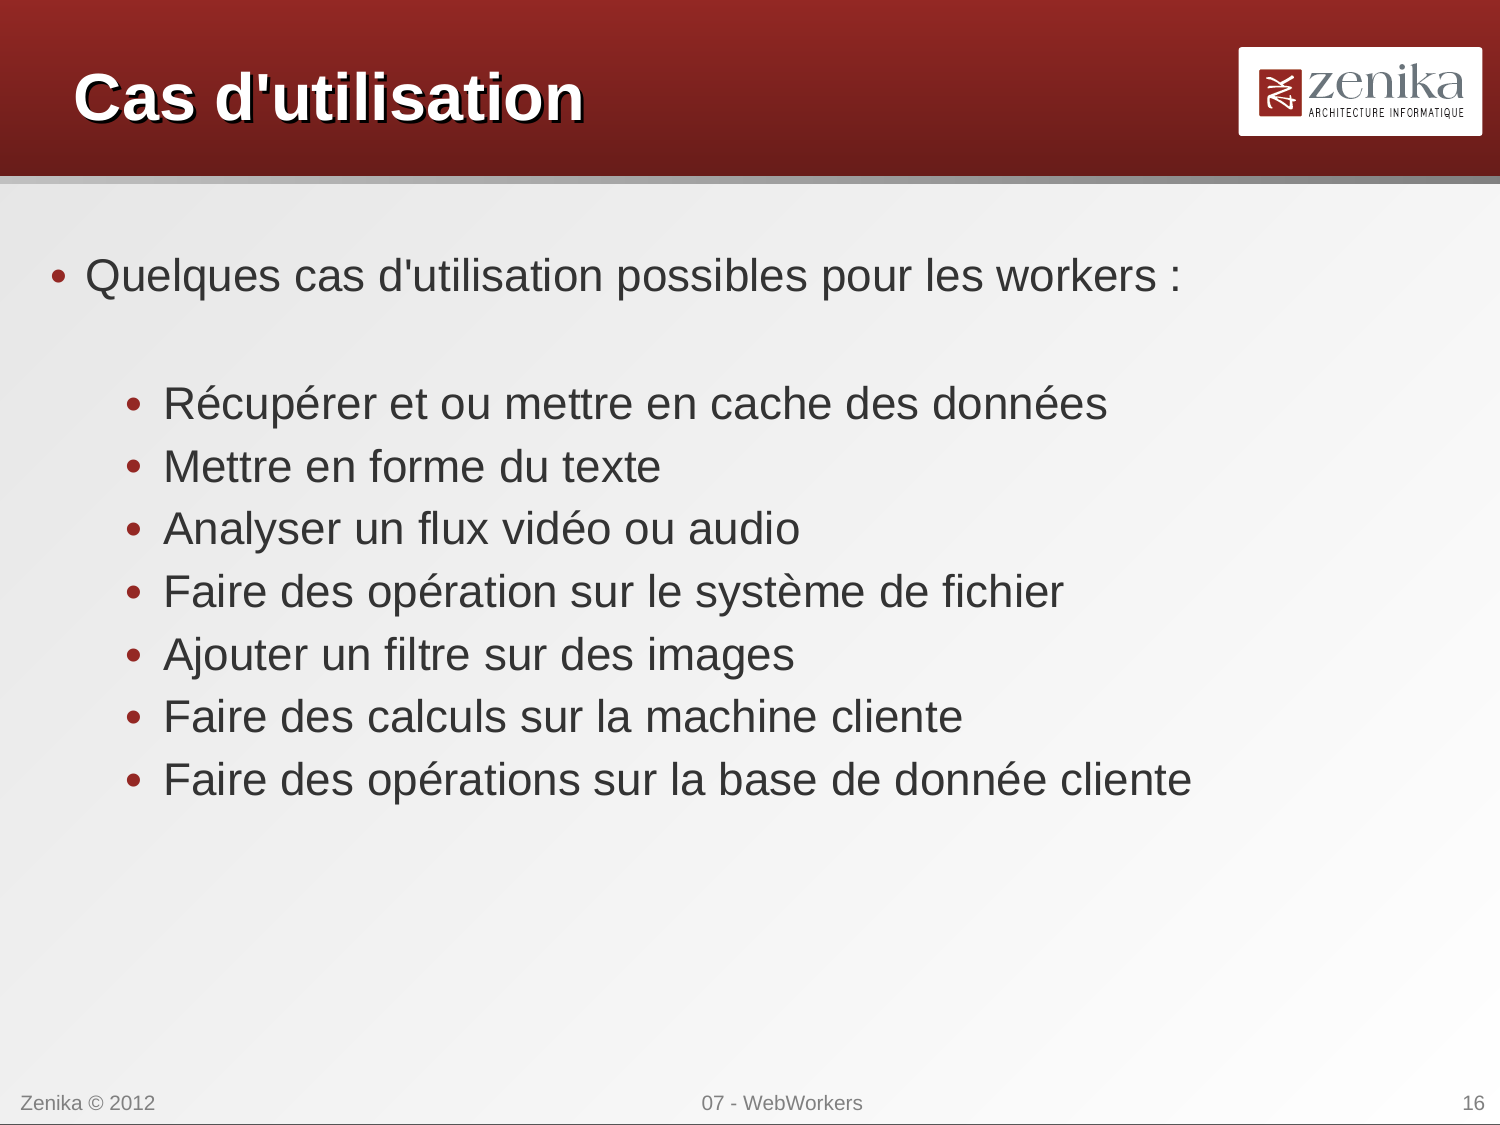

# Cas d'utilisation
Quelques cas d'utilisation possibles pour les workers :
Récupérer et ou mettre en cache des données
Mettre en forme du texte
Analyser un flux vidéo ou audio
Faire des opération sur le système de fichier
Ajouter un filtre sur des images
Faire des calculs sur la machine cliente
Faire des opérations sur la base de donnée cliente